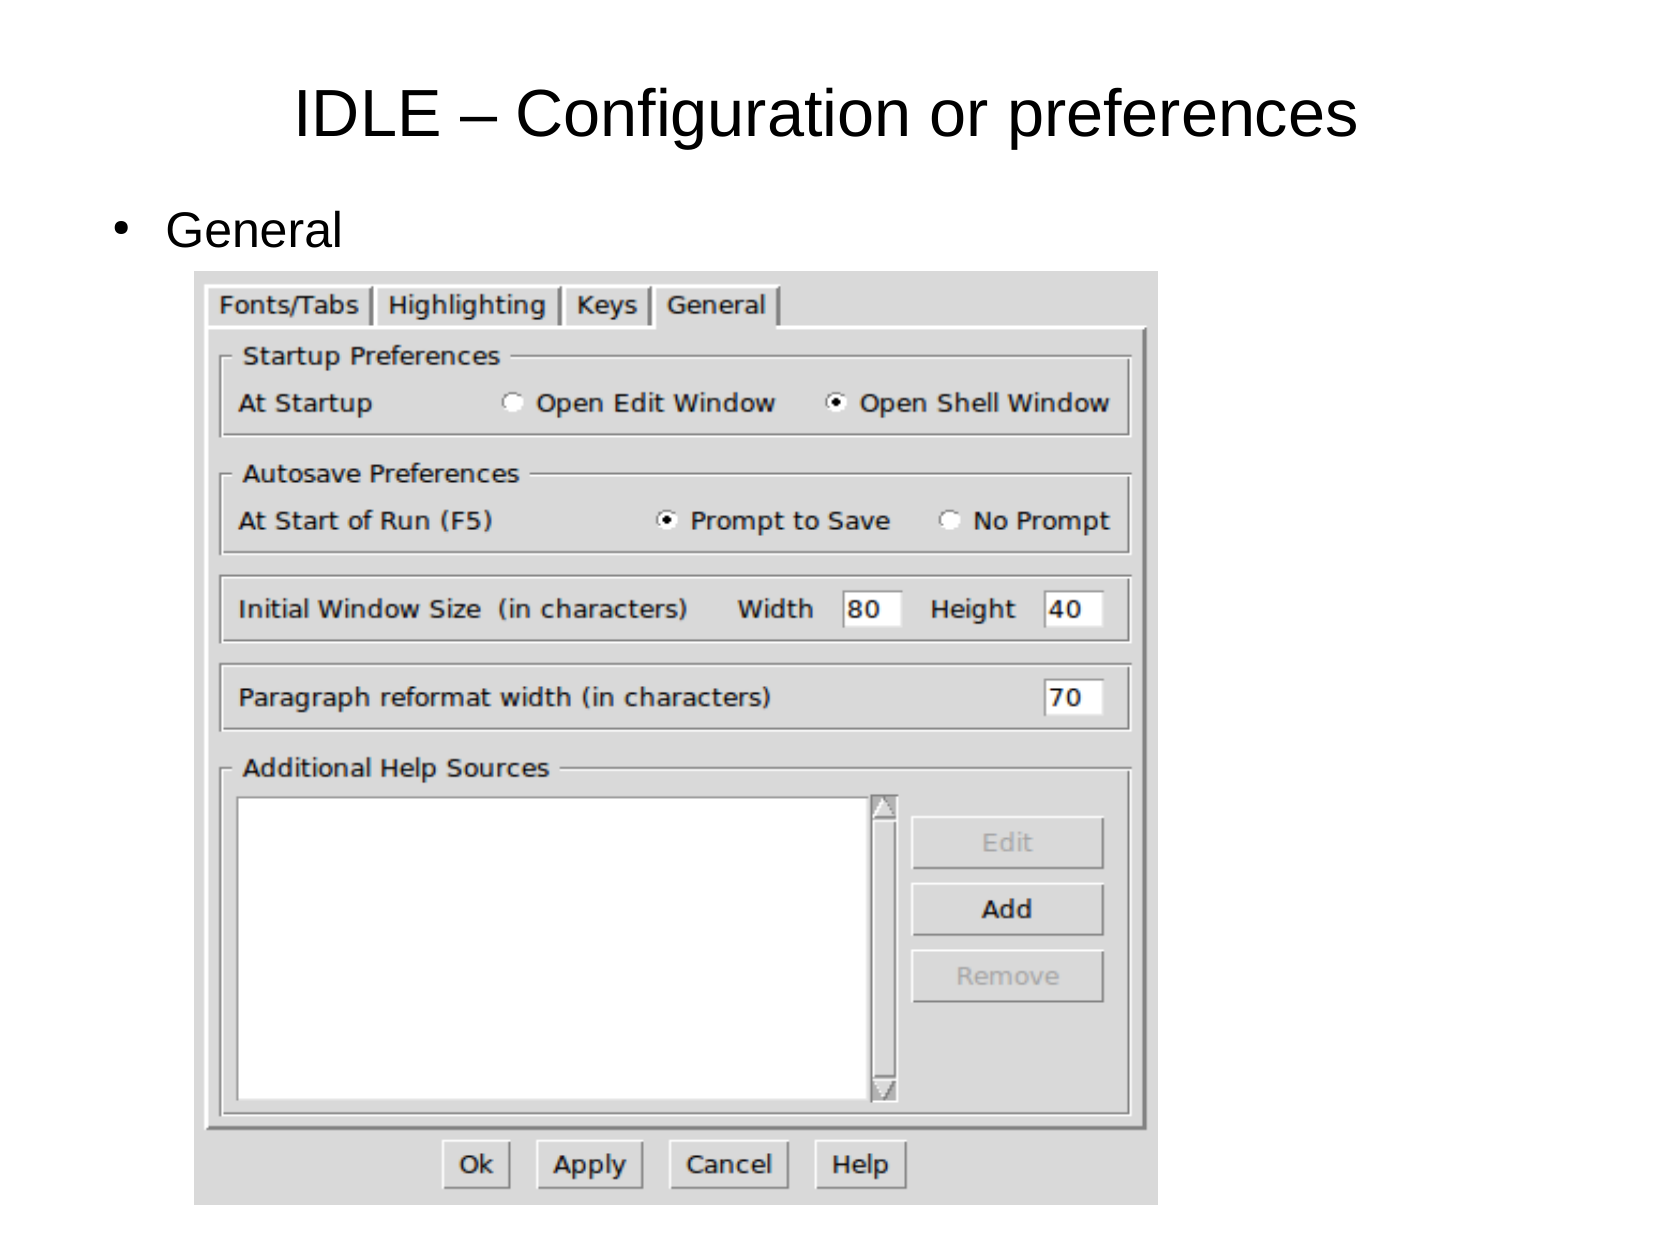

# IDLE – Configuration or preferences
General